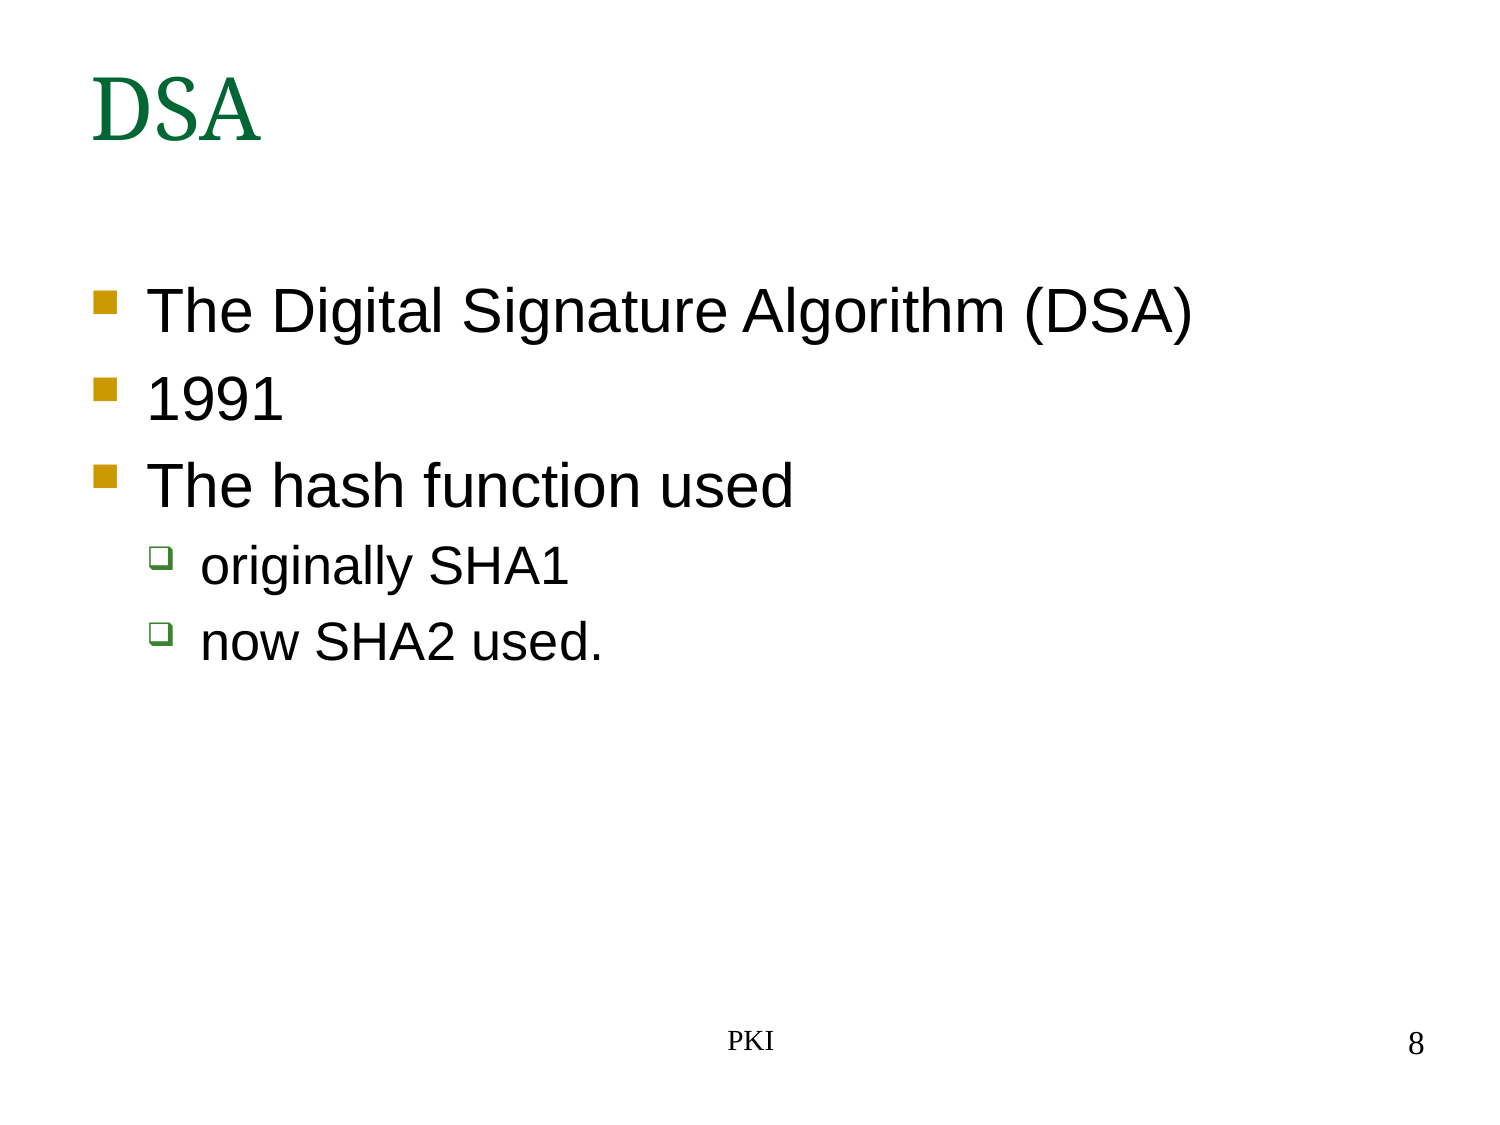

# DSA
The Digital Signature Algorithm (DSA)
1991
The hash function used
originally SHA1
now SHA2 used.
PKI
8